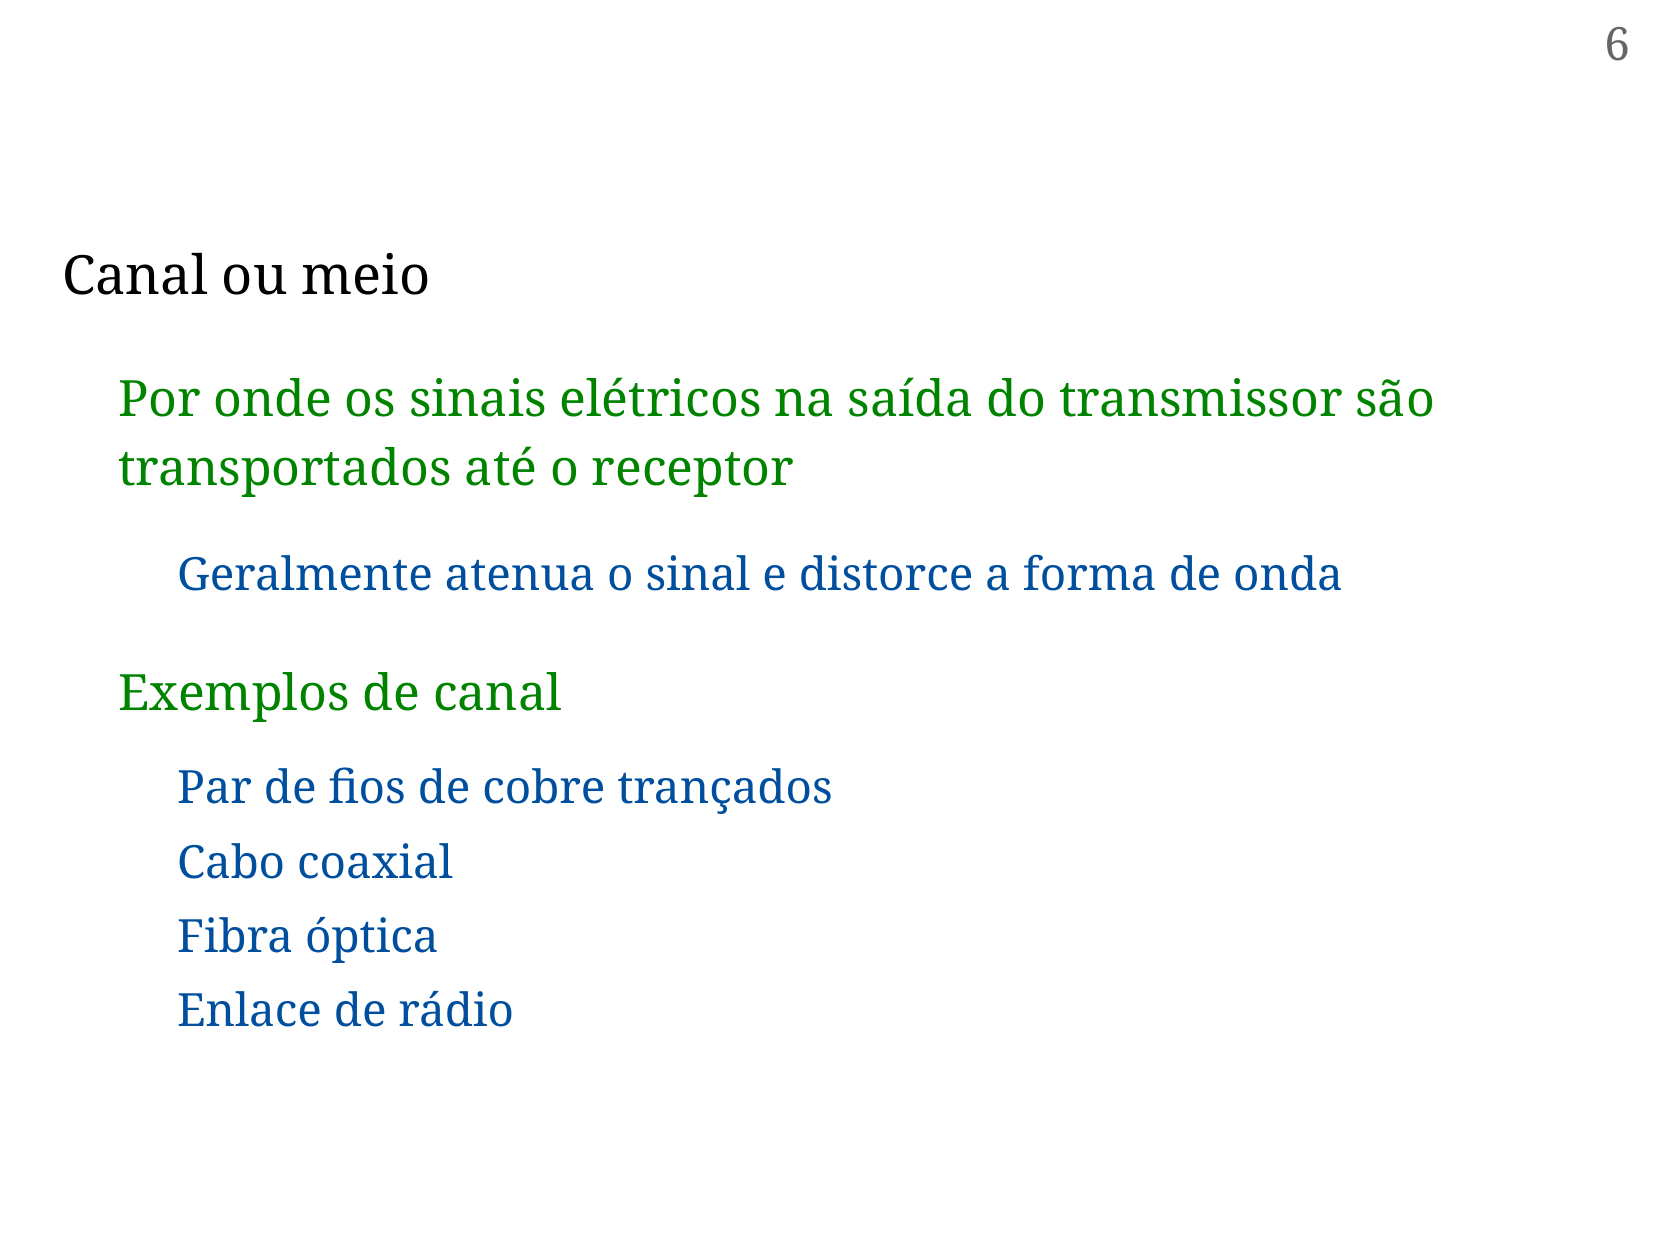

6
#
Canal ou meio
Por onde os sinais elétricos na saída do transmissor são transportados até o receptor
Geralmente atenua o sinal e distorce a forma de onda
Exemplos de canal
Par de fios de cobre trançados
Cabo coaxial
Fibra óptica
Enlace de rádio